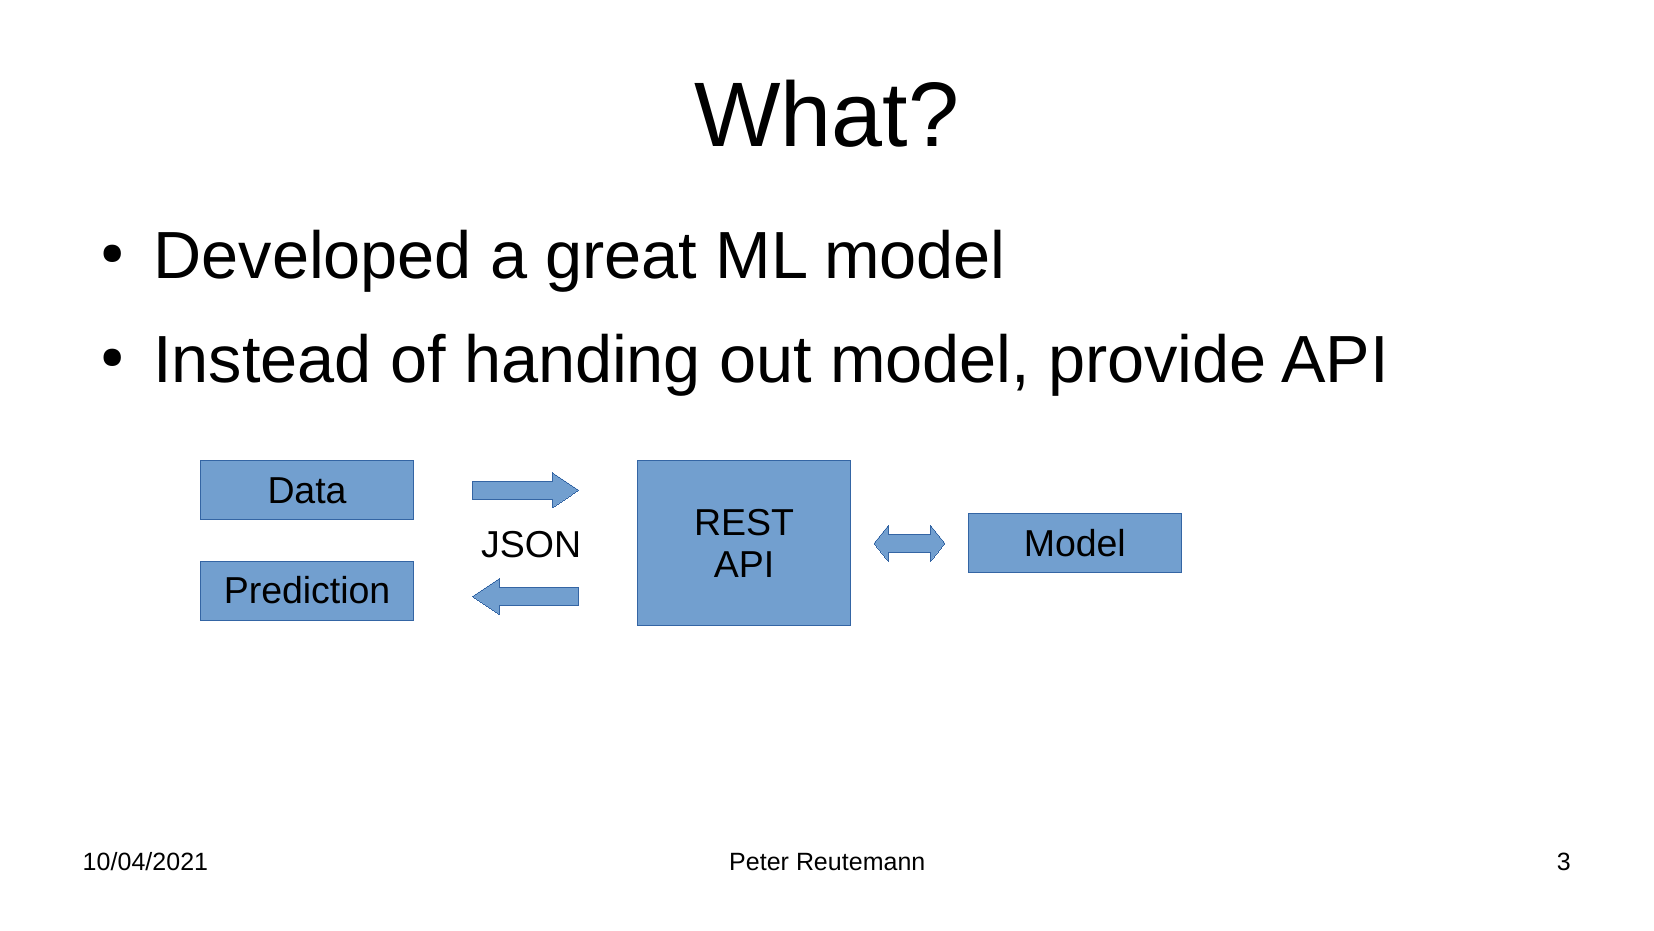

# What?
Developed a great ML model
Instead of handing out model, provide API
Data
Data
REST
API
Model
JSON
Prediction
10/04/2021
Peter Reutemann
3